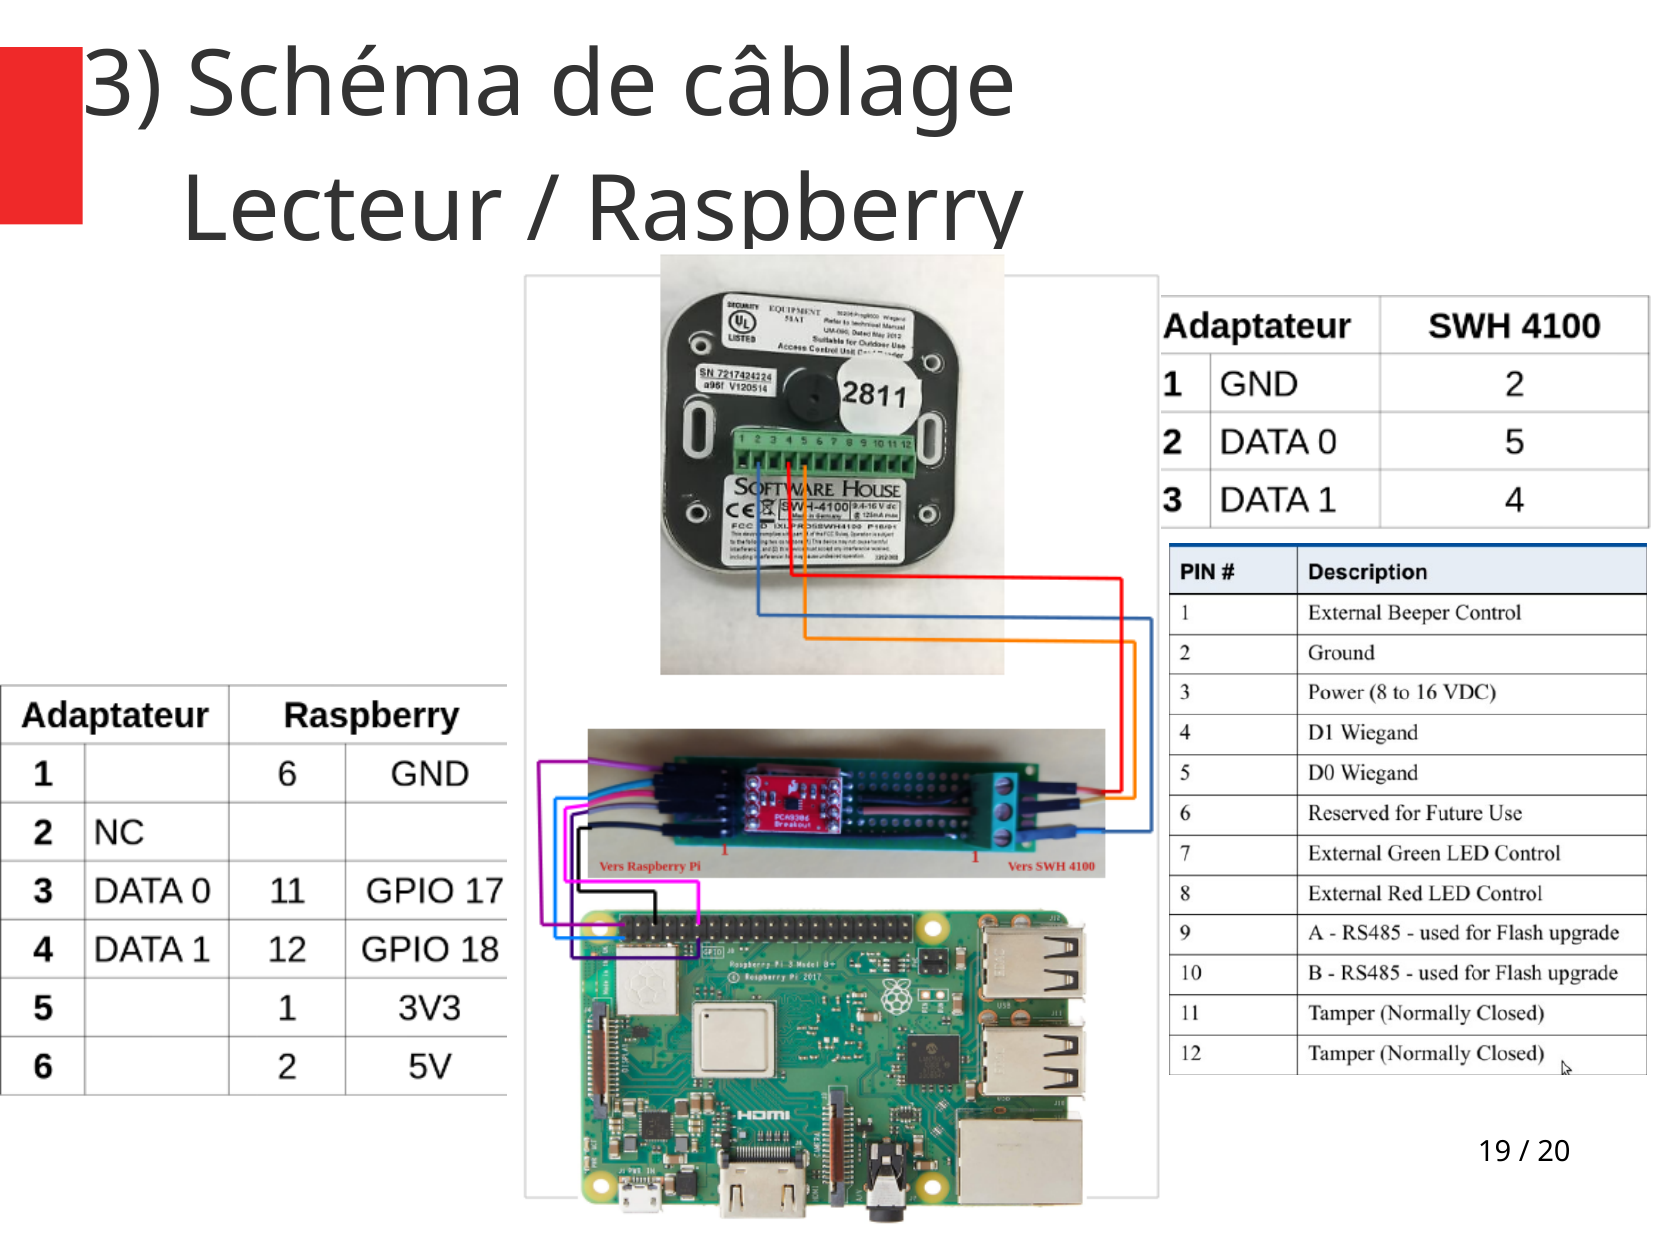

# 3) Schéma de câblage Lecteur / Raspberry
19